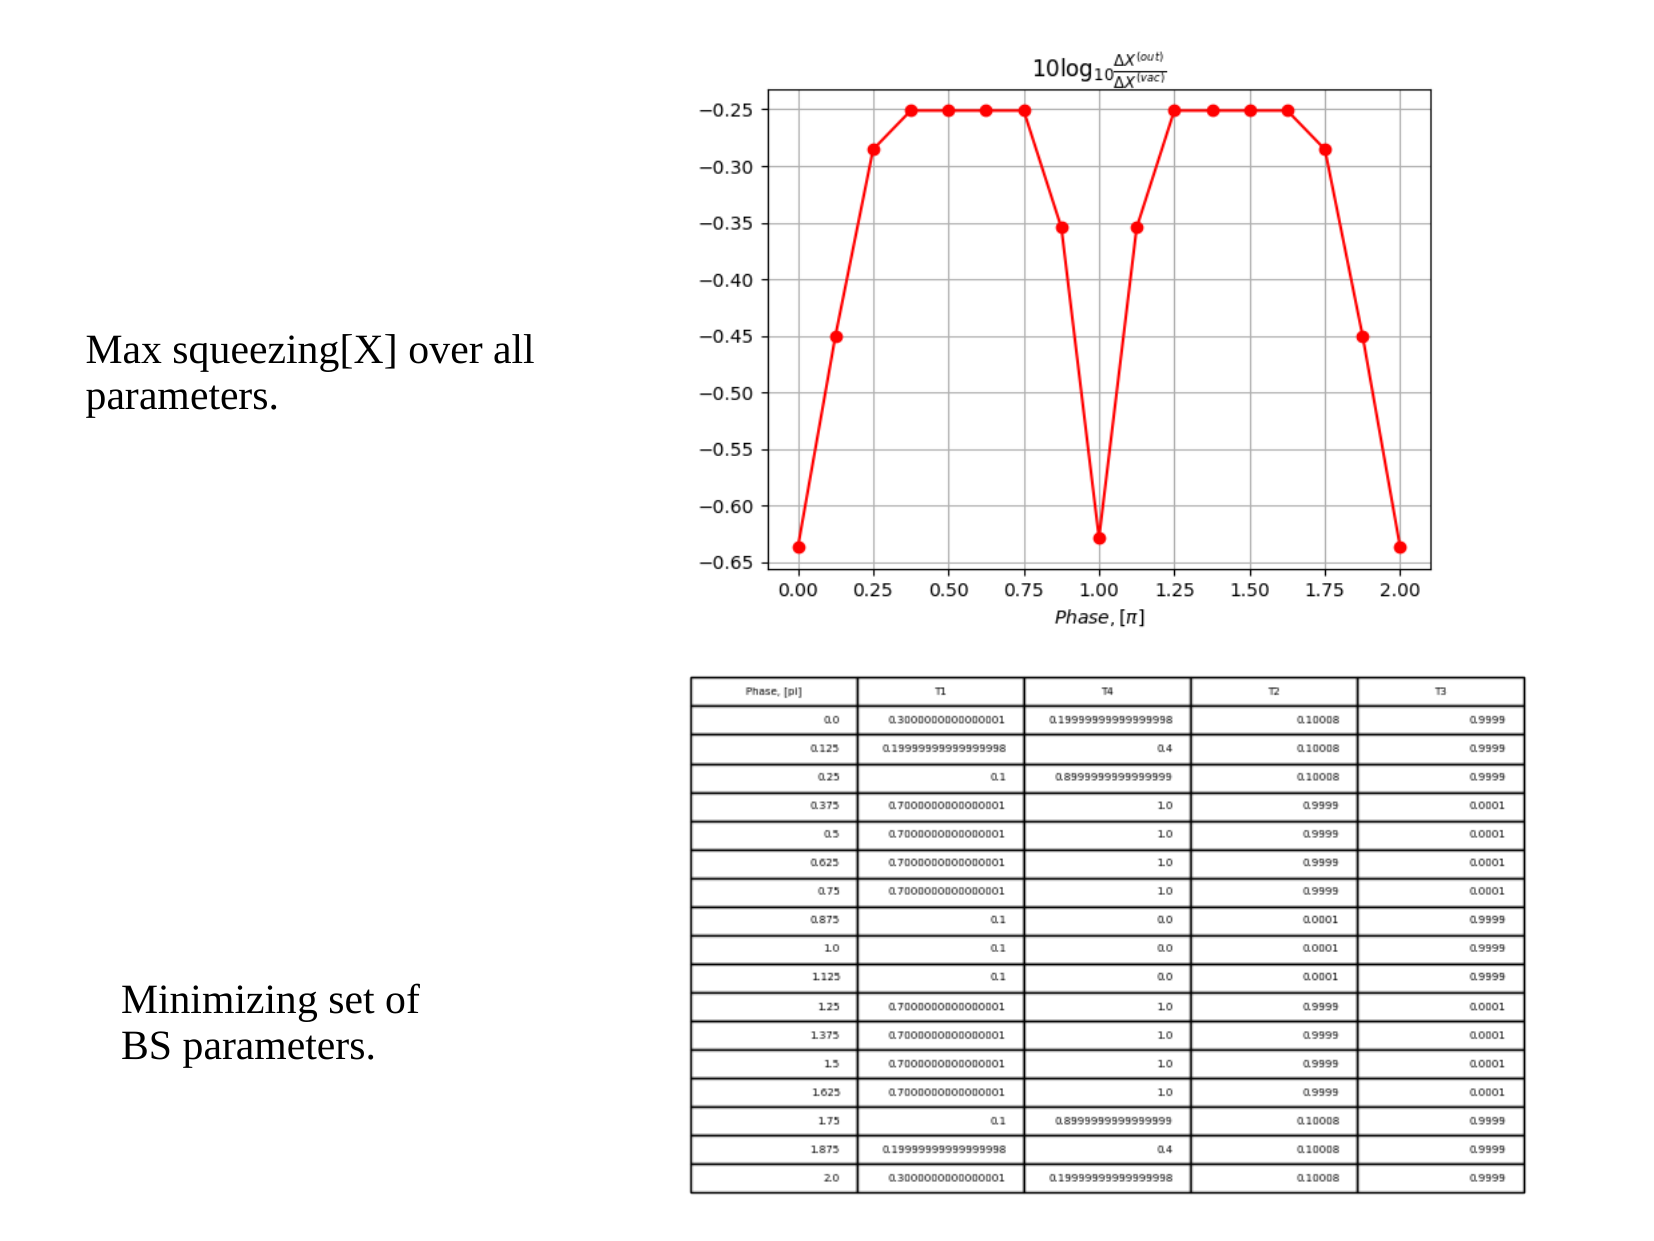

Max squeezing[X] over all parameters.
Minimizing set of BS parameters.